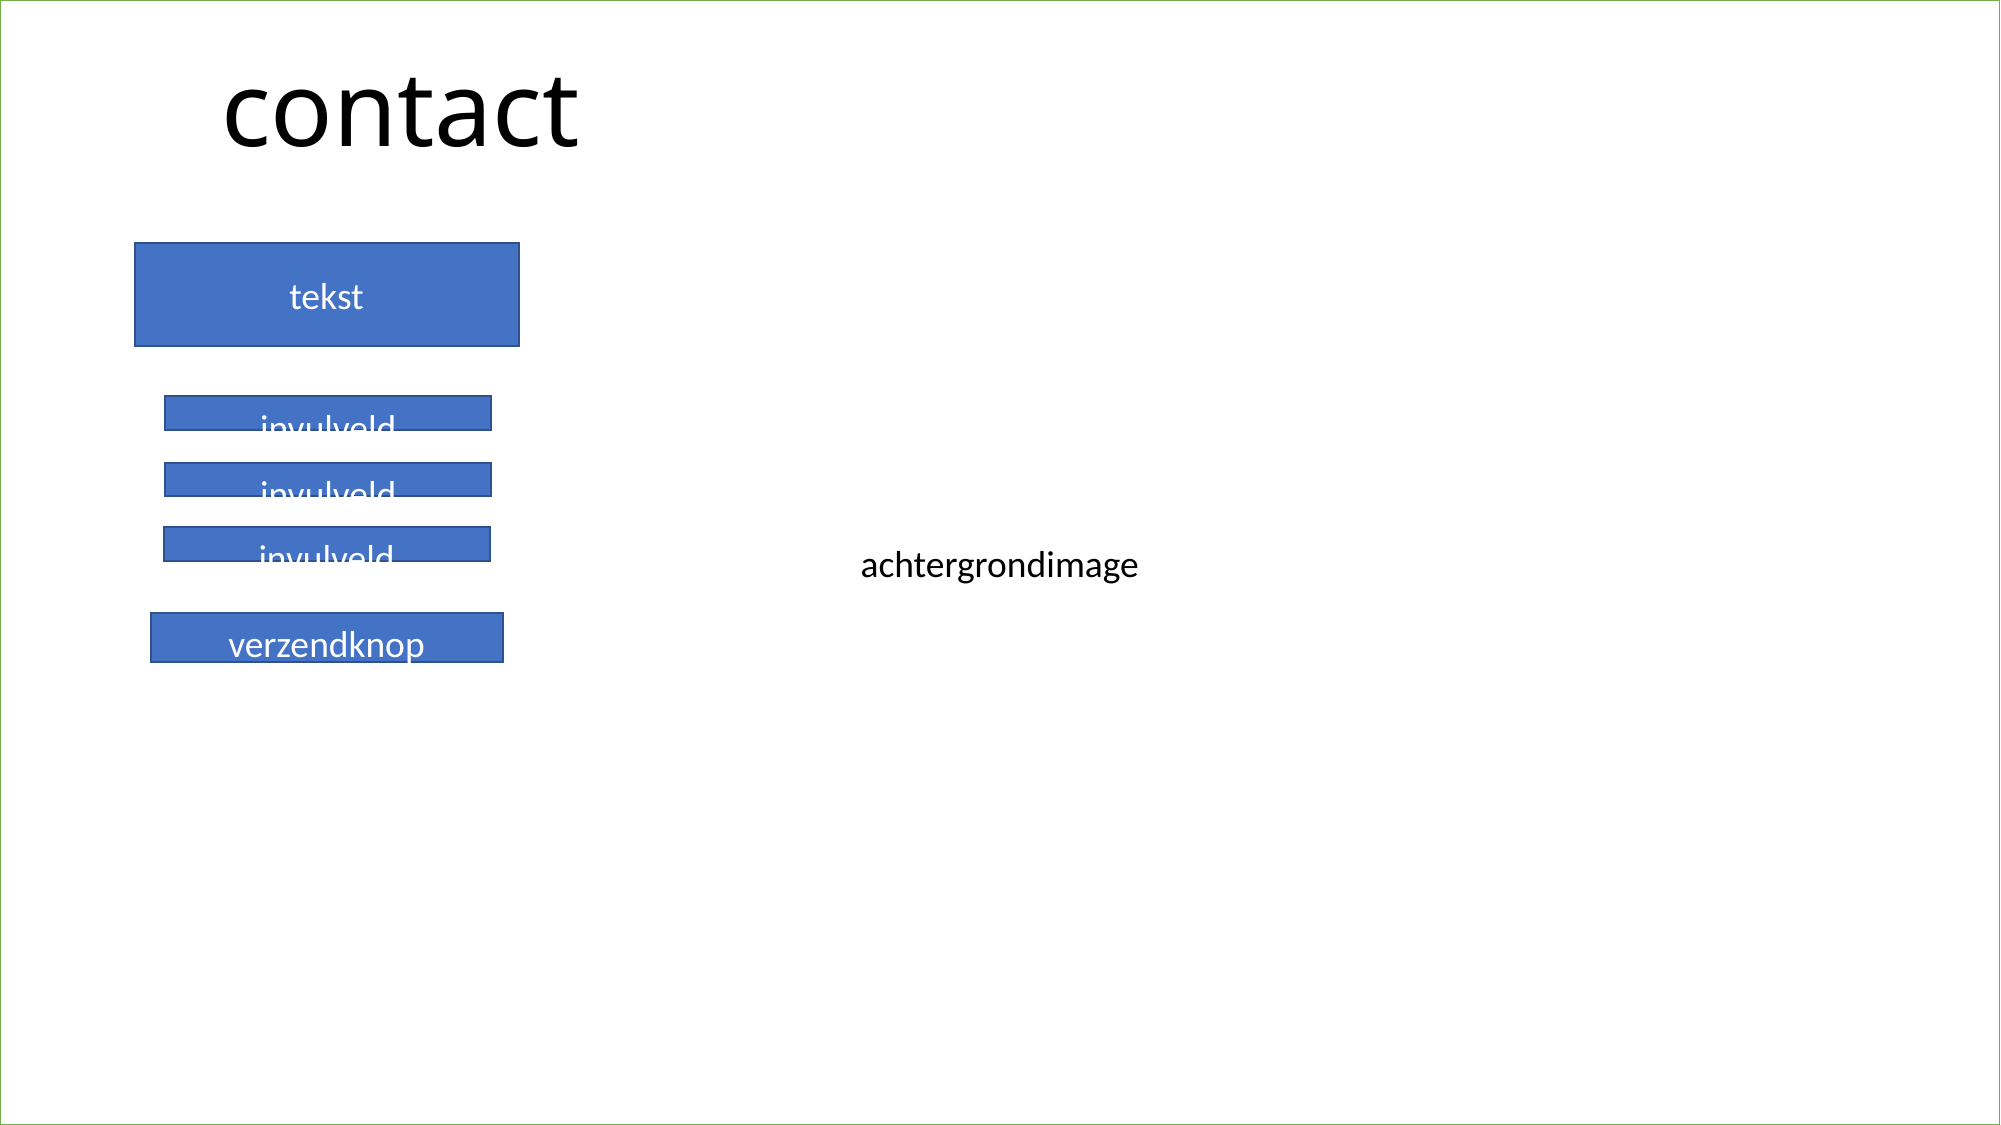

achtergrondimage
# contact
tekst
invulveld
invulveld
invulveld
verzendknop